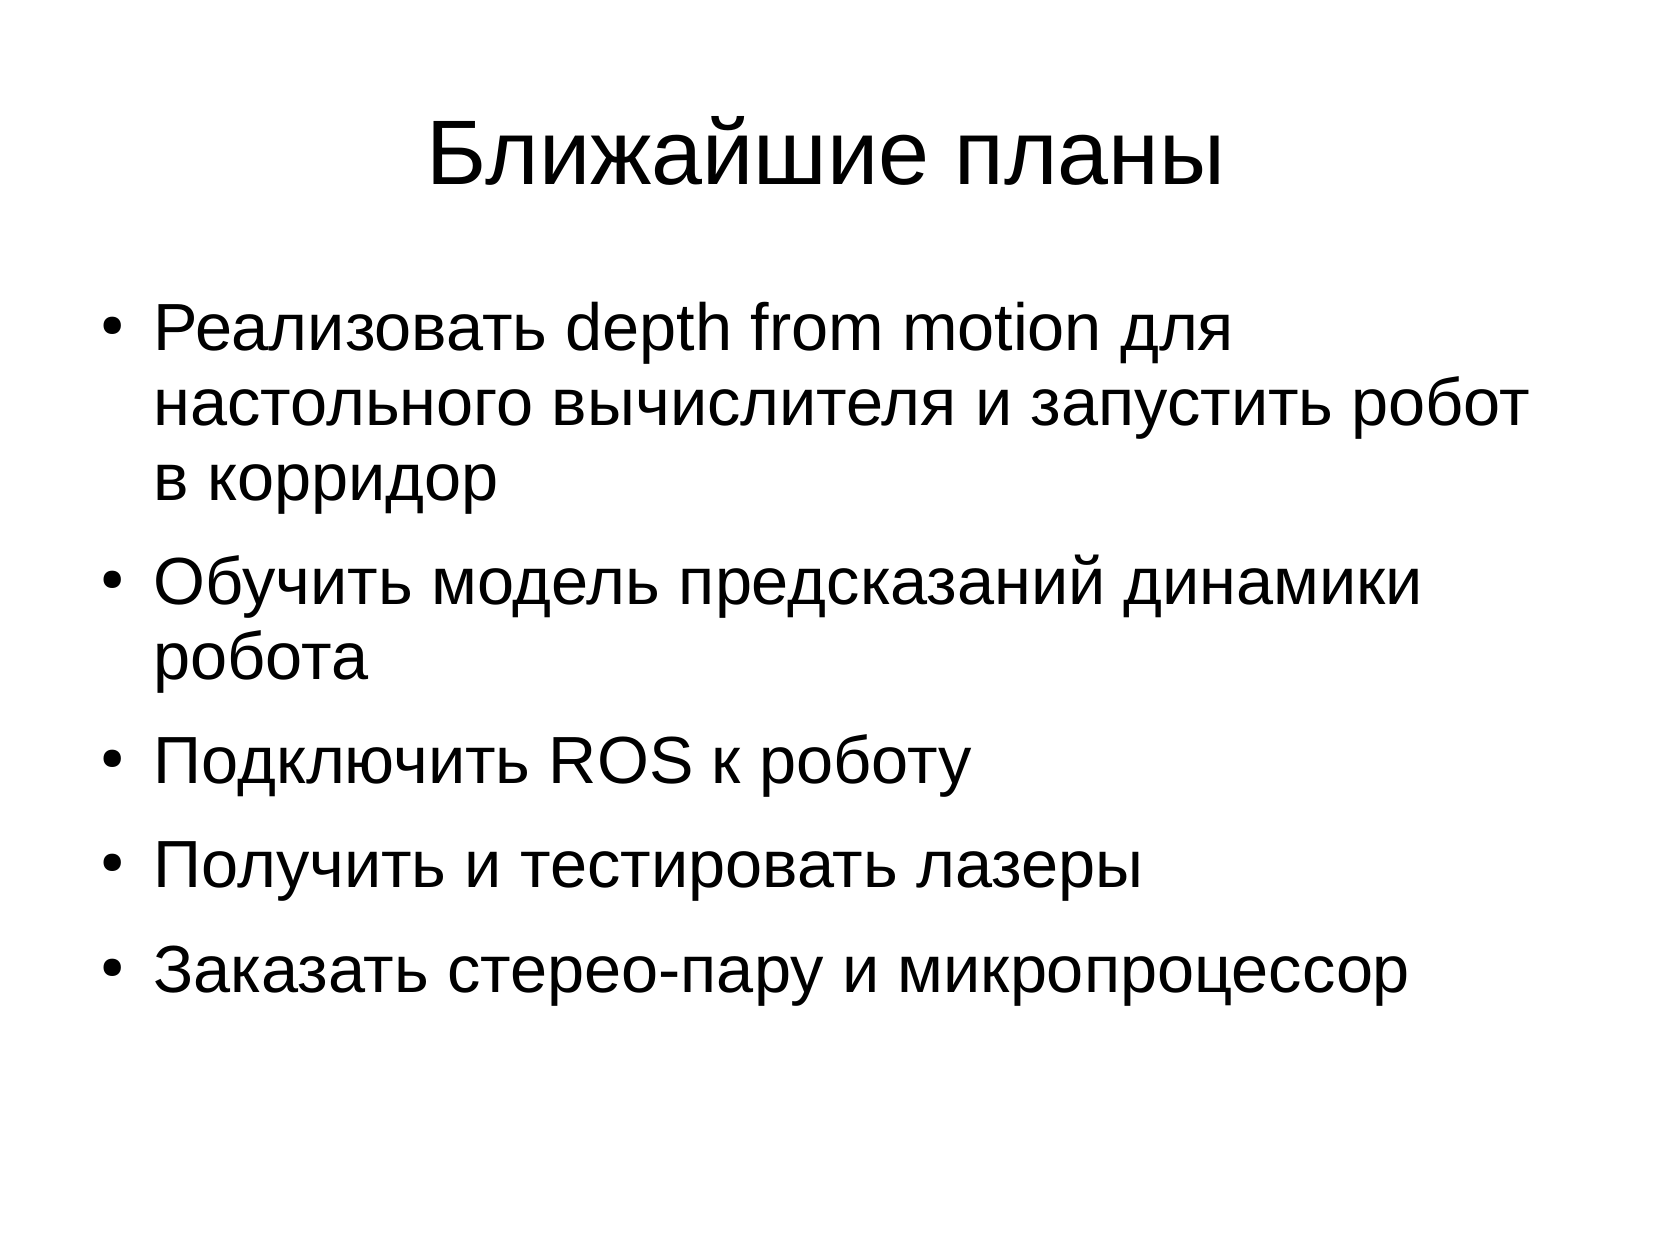

# Ближайшие планы
Реализовать depth from motion для настольного вычислителя и запустить робот в корридор
Обучить модель предсказаний динамики робота
Подключить ROS к роботу
Получить и тестировать лазеры
Заказать стерео-пару и микропроцессор